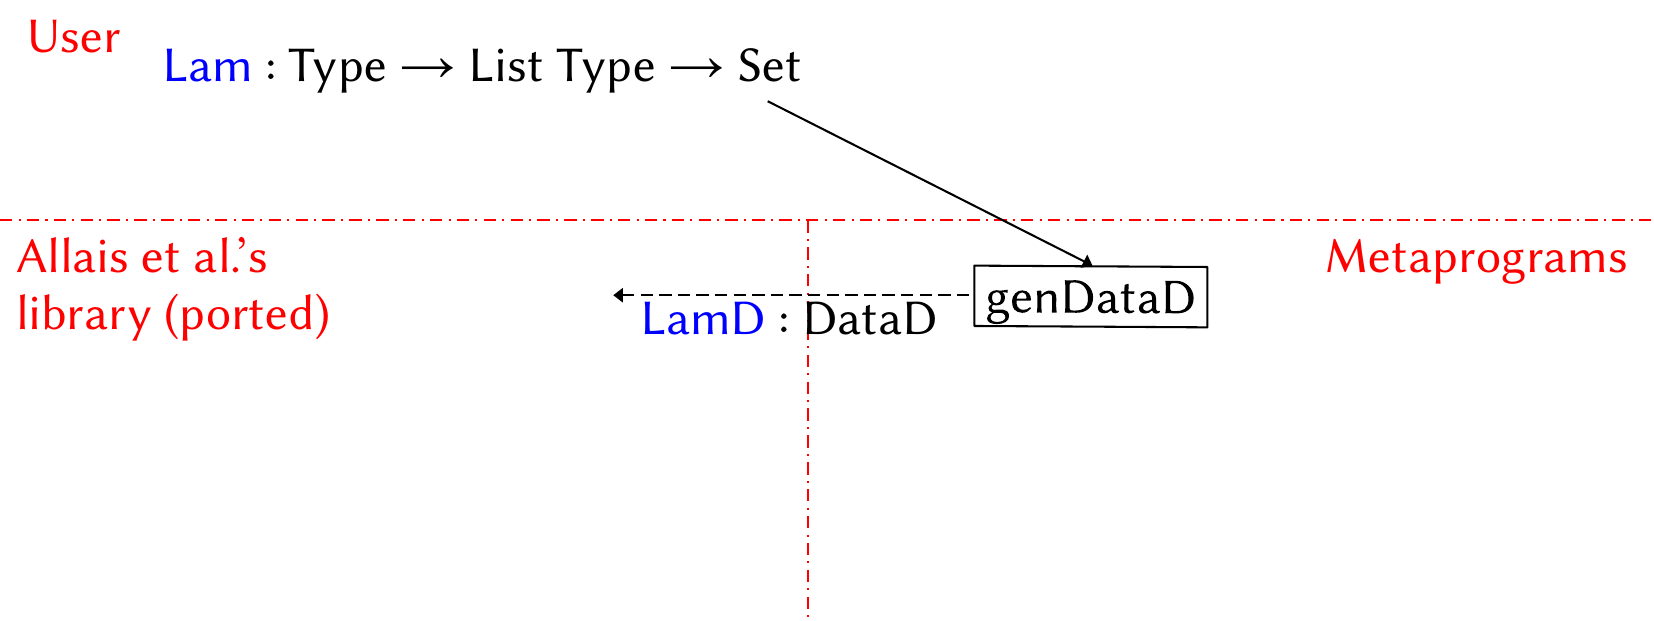

User
Lam : Type → List Type → Set
Metaprograms
Allais et al.’s library (ported)
genDataD
LamD : DataD